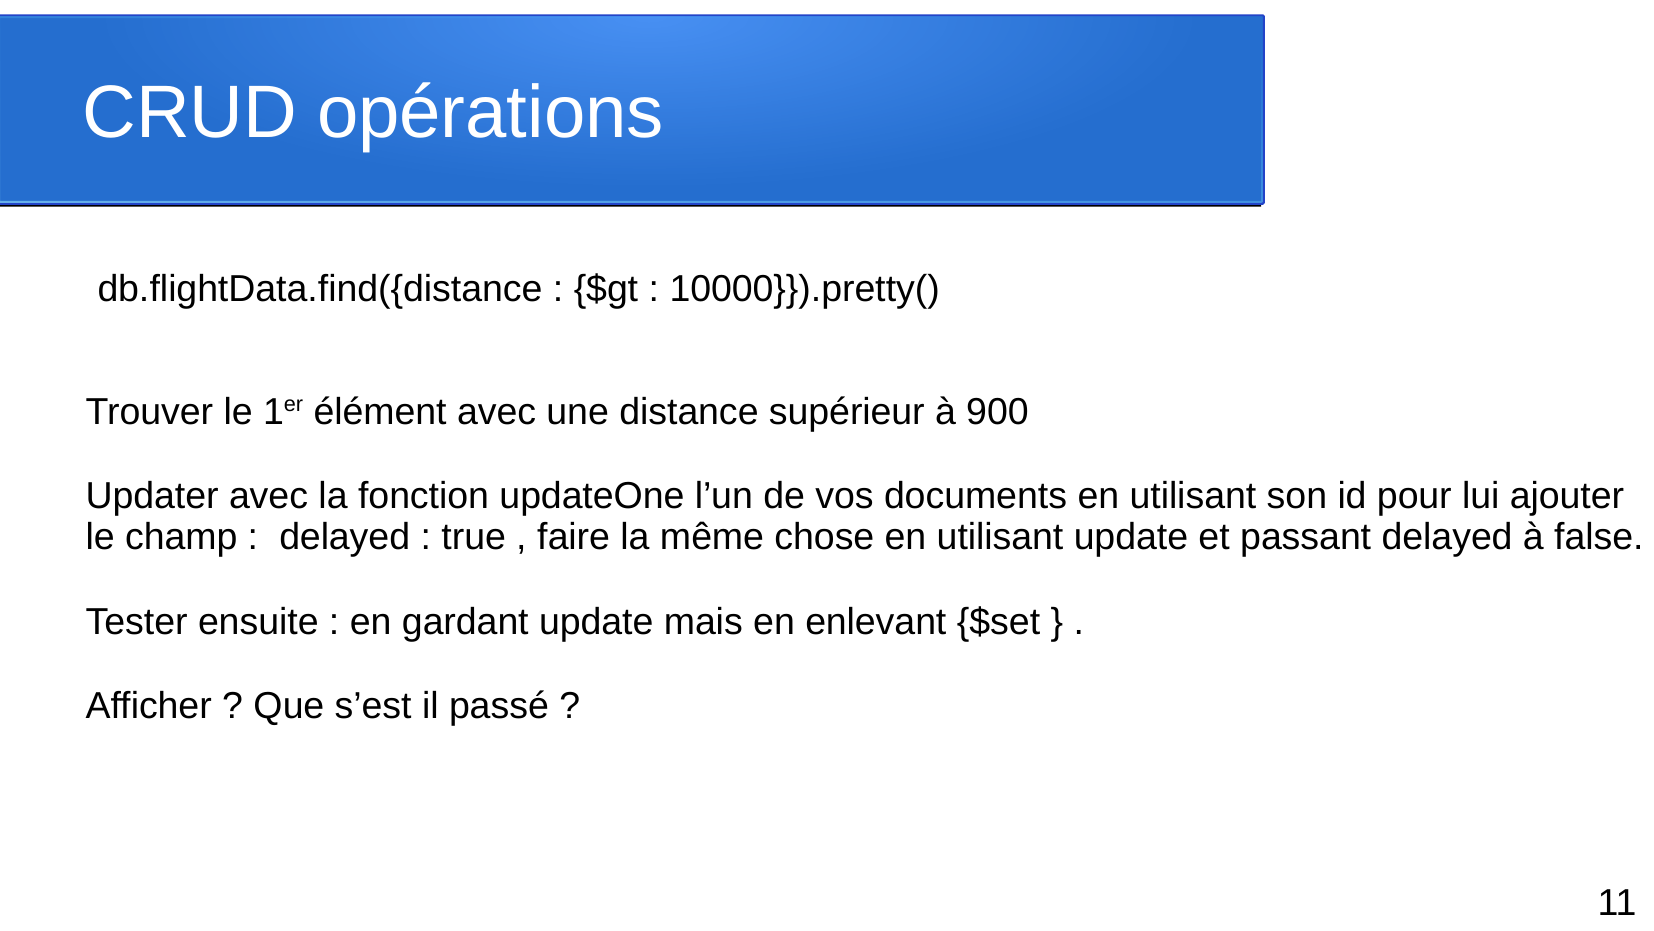

# CRUD opérations
db.flightData.find({distance : {$gt : 10000}}).pretty()
Trouver le 1er élément avec une distance supérieur à 900
Updater avec la fonction updateOne l’un de vos documents en utilisant son id pour lui ajouter
le champ : delayed : true , faire la même chose en utilisant update et passant delayed à false.
Tester ensuite : en gardant update mais en enlevant {$set } .
Afficher ? Que s’est il passé ?
11